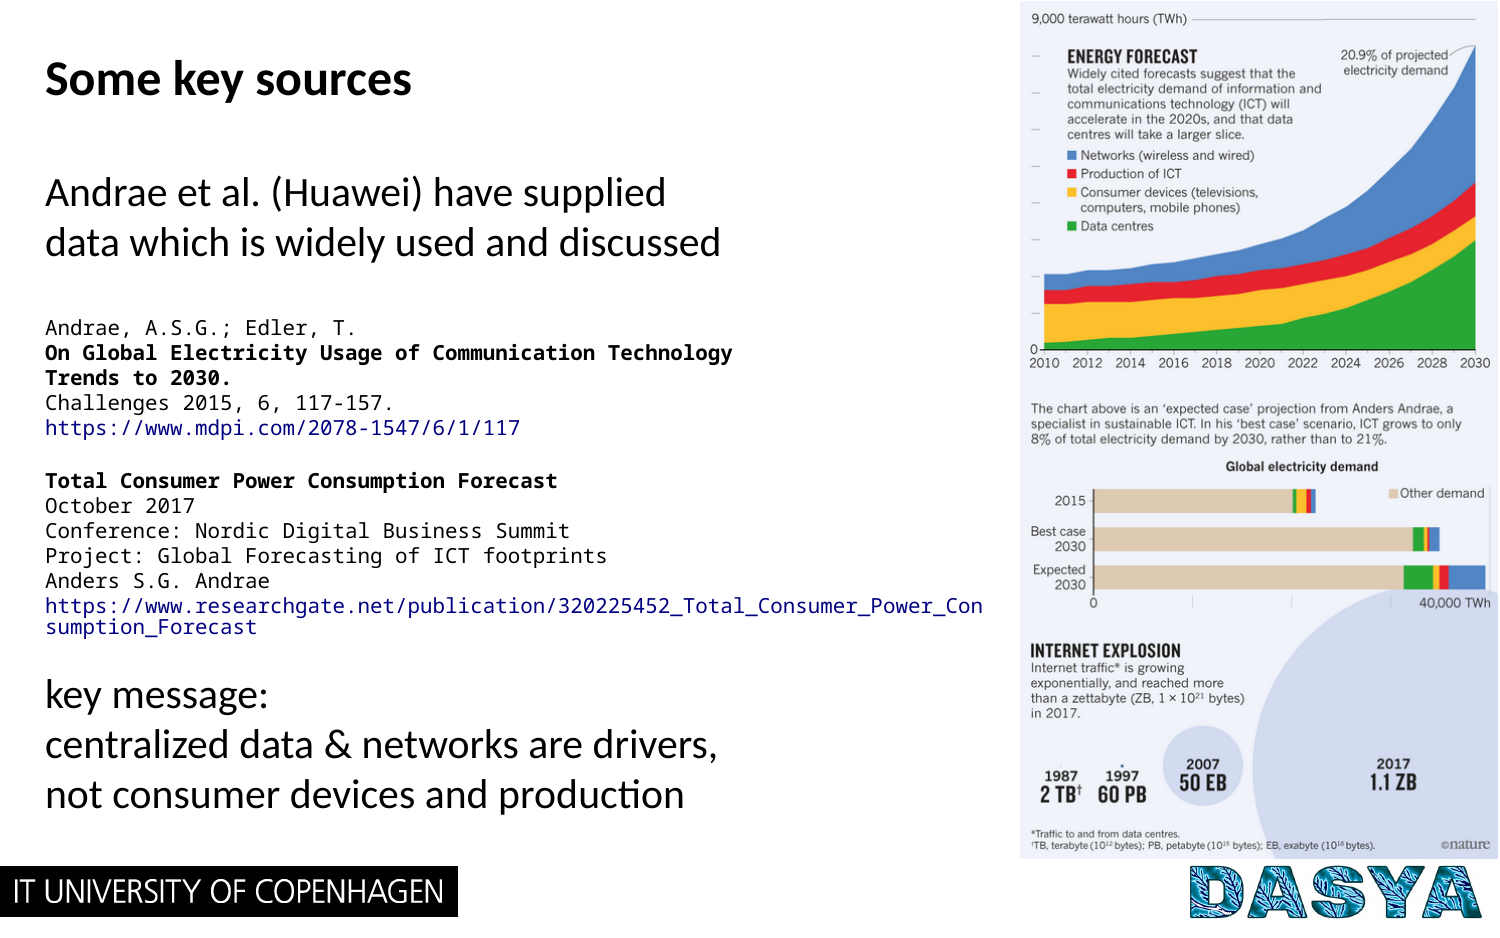

# Some key sources
Andrae et al. (Huawei) have supplied
data which is widely used and discussed
Andrae, A.S.G.; Edler, T.
On Global Electricity Usage of Communication Technology
Trends to 2030.
Challenges 2015, 6, 117-157.
https://www.mdpi.com/2078-1547/6/1/117
Total Consumer Power Consumption Forecast
October 2017
Conference: Nordic Digital Business Summit
Project: Global Forecasting of ICT footprints
Anders S.G. Andrae
https://www.researchgate.net/publication/320225452_Total_Consumer_Power_Consumption_Forecast
key message:
centralized data & networks are drivers,
not consumer devices and production